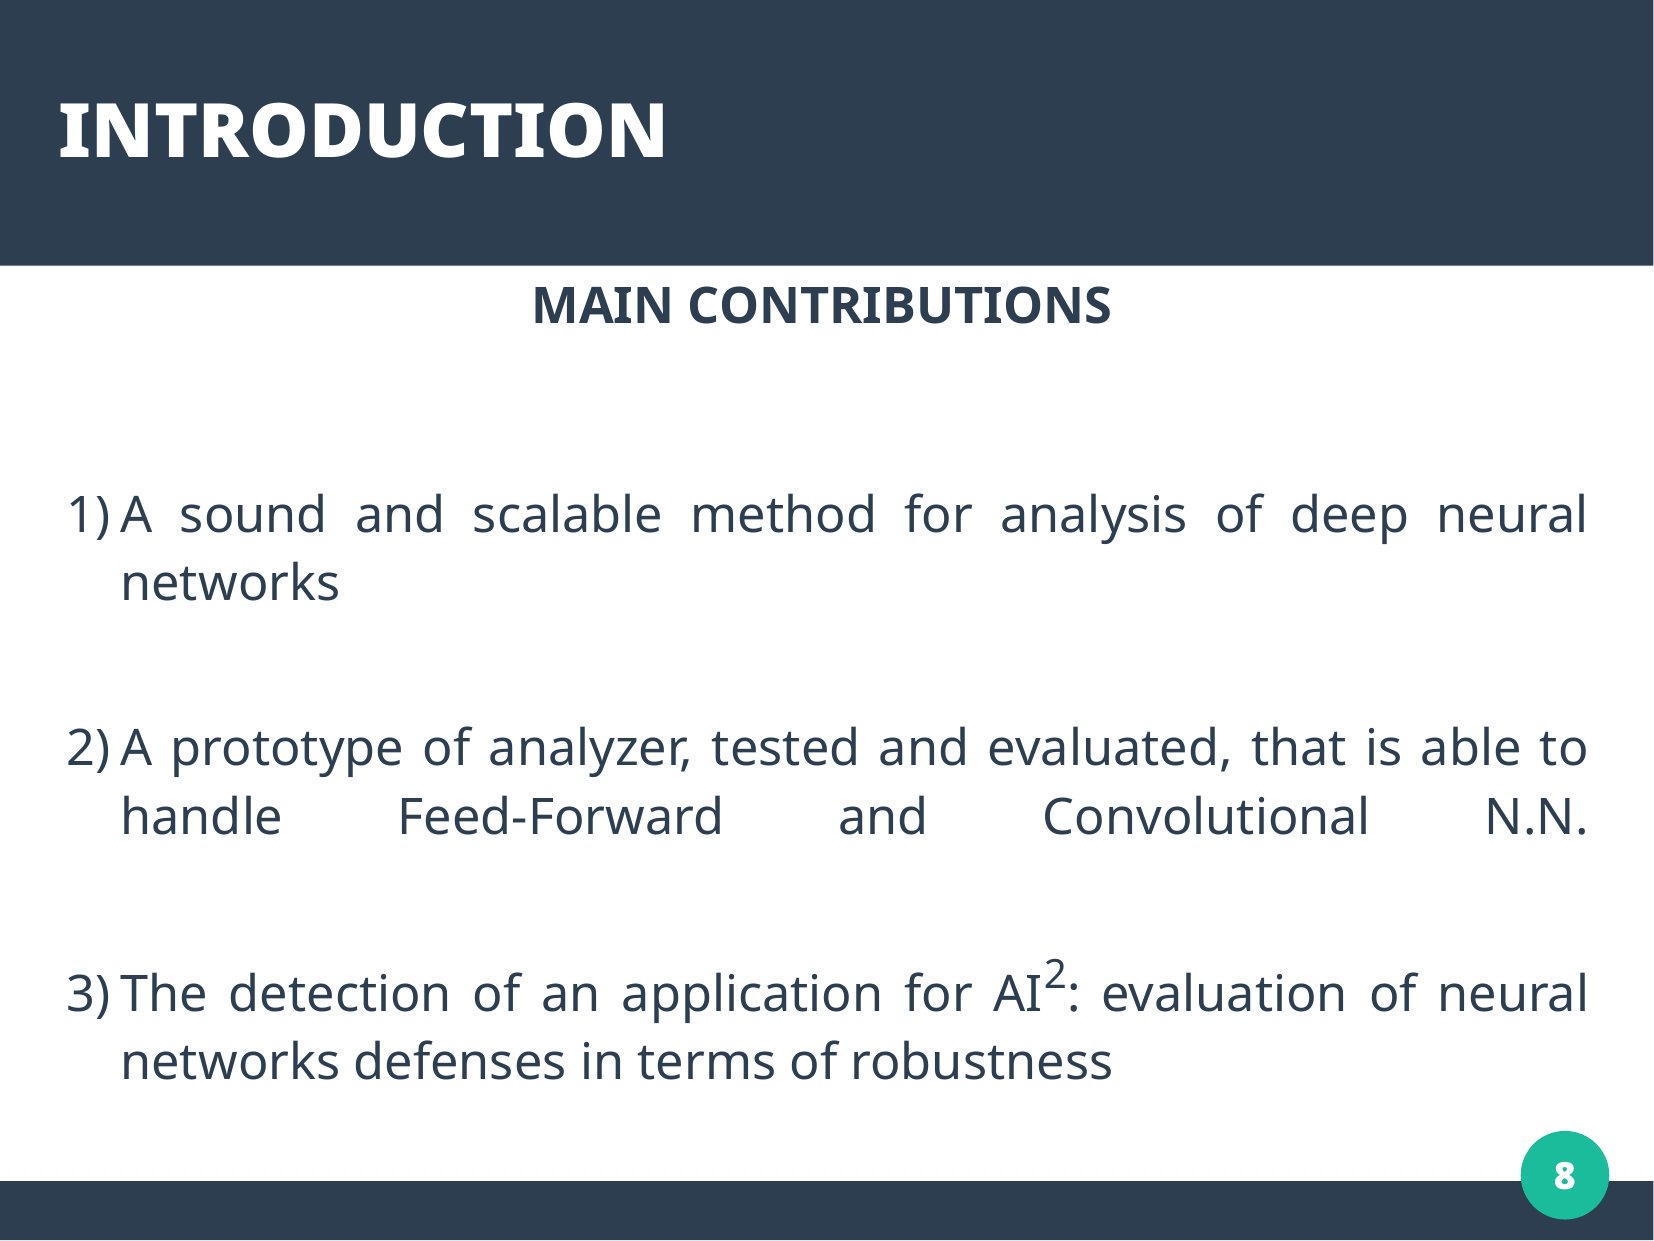

# INTRODUCTION
MAIN CONTRIBUTIONS
A sound and scalable method for analysis of deep neural networks
A prototype of analyzer, tested and evaluated, that is able to handle Feed-Forward and Convolutional N.N.
The detection of an application for AI2: evaluation of neural networks defenses in terms of robustness
8